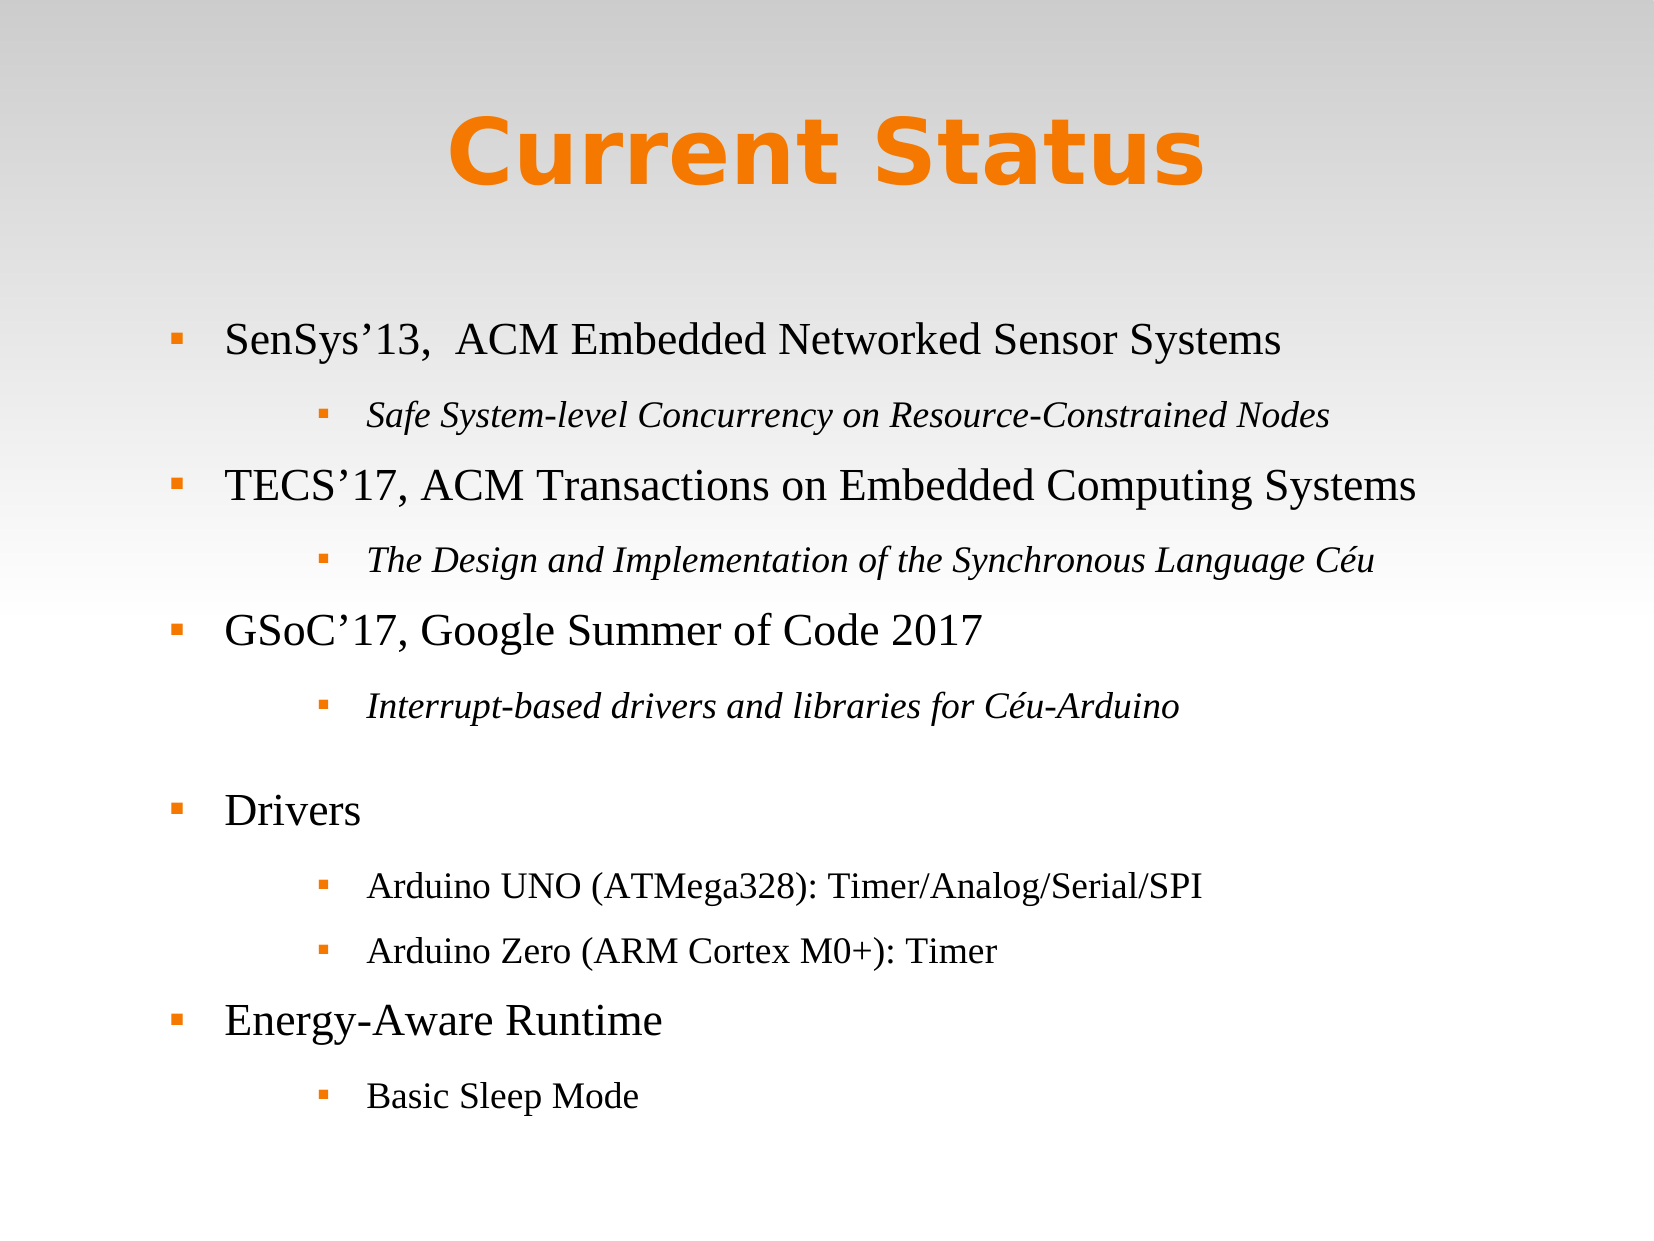

# Current Status
SenSys’13, ACM Embedded Networked Sensor Systems
Safe System-level Concurrency on Resource-Constrained Nodes
TECS’17, ACM Transactions on Embedded Computing Systems
The Design and Implementation of the Synchronous Language Céu
GSoC’17, Google Summer of Code 2017
Interrupt-based drivers and libraries for Céu-Arduino
Drivers
Arduino UNO (ATMega328): Timer/Analog/Serial/SPI
Arduino Zero (ARM Cortex M0+): Timer
Energy-Aware Runtime
Basic Sleep Mode